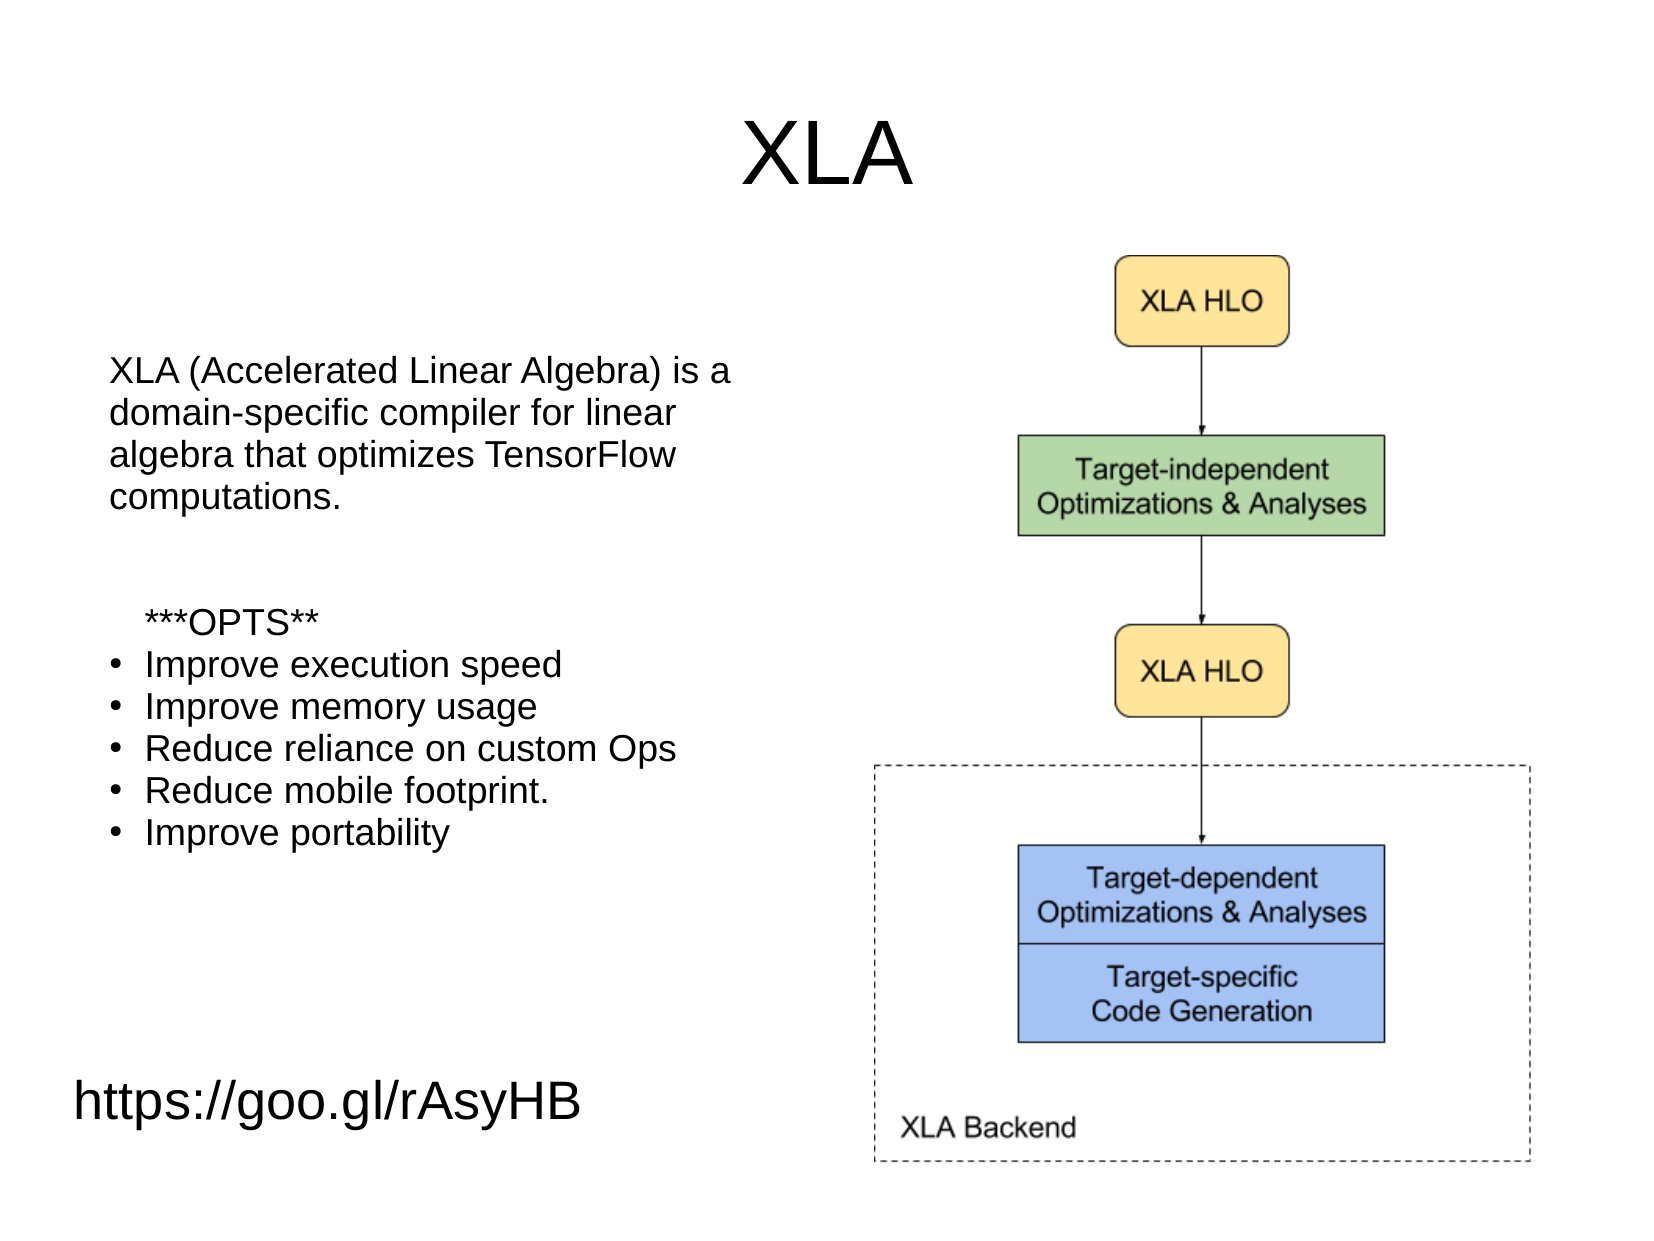

# XLA
XLA (Accelerated Linear Algebra) is a domain-specific compiler for linear algebra that optimizes TensorFlow computations.
***OPTS**
Improve execution speed
Improve memory usage
Reduce reliance on custom Ops
Reduce mobile footprint.
Improve portability
https://goo.gl/rAsyHB